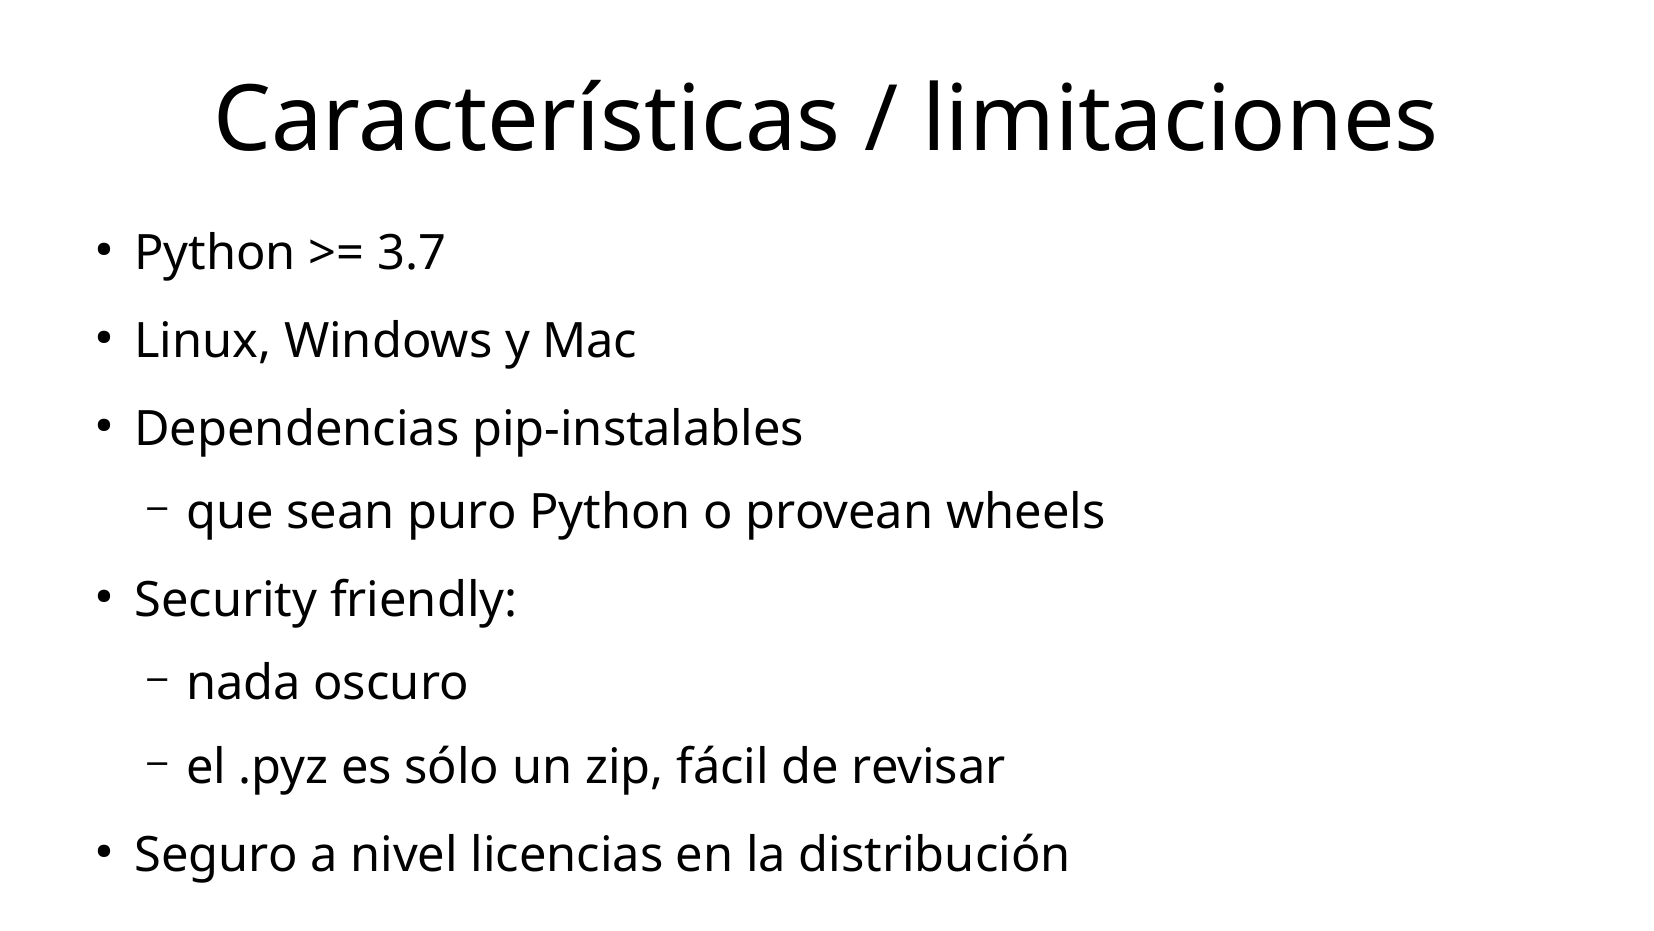

# Características / limitaciones
Python >= 3.7
Linux, Windows y Mac
Dependencias pip-instalables
que sean puro Python o provean wheels
Security friendly:
nada oscuro
el .pyz es sólo un zip, fácil de revisar
Seguro a nivel licencias en la distribución